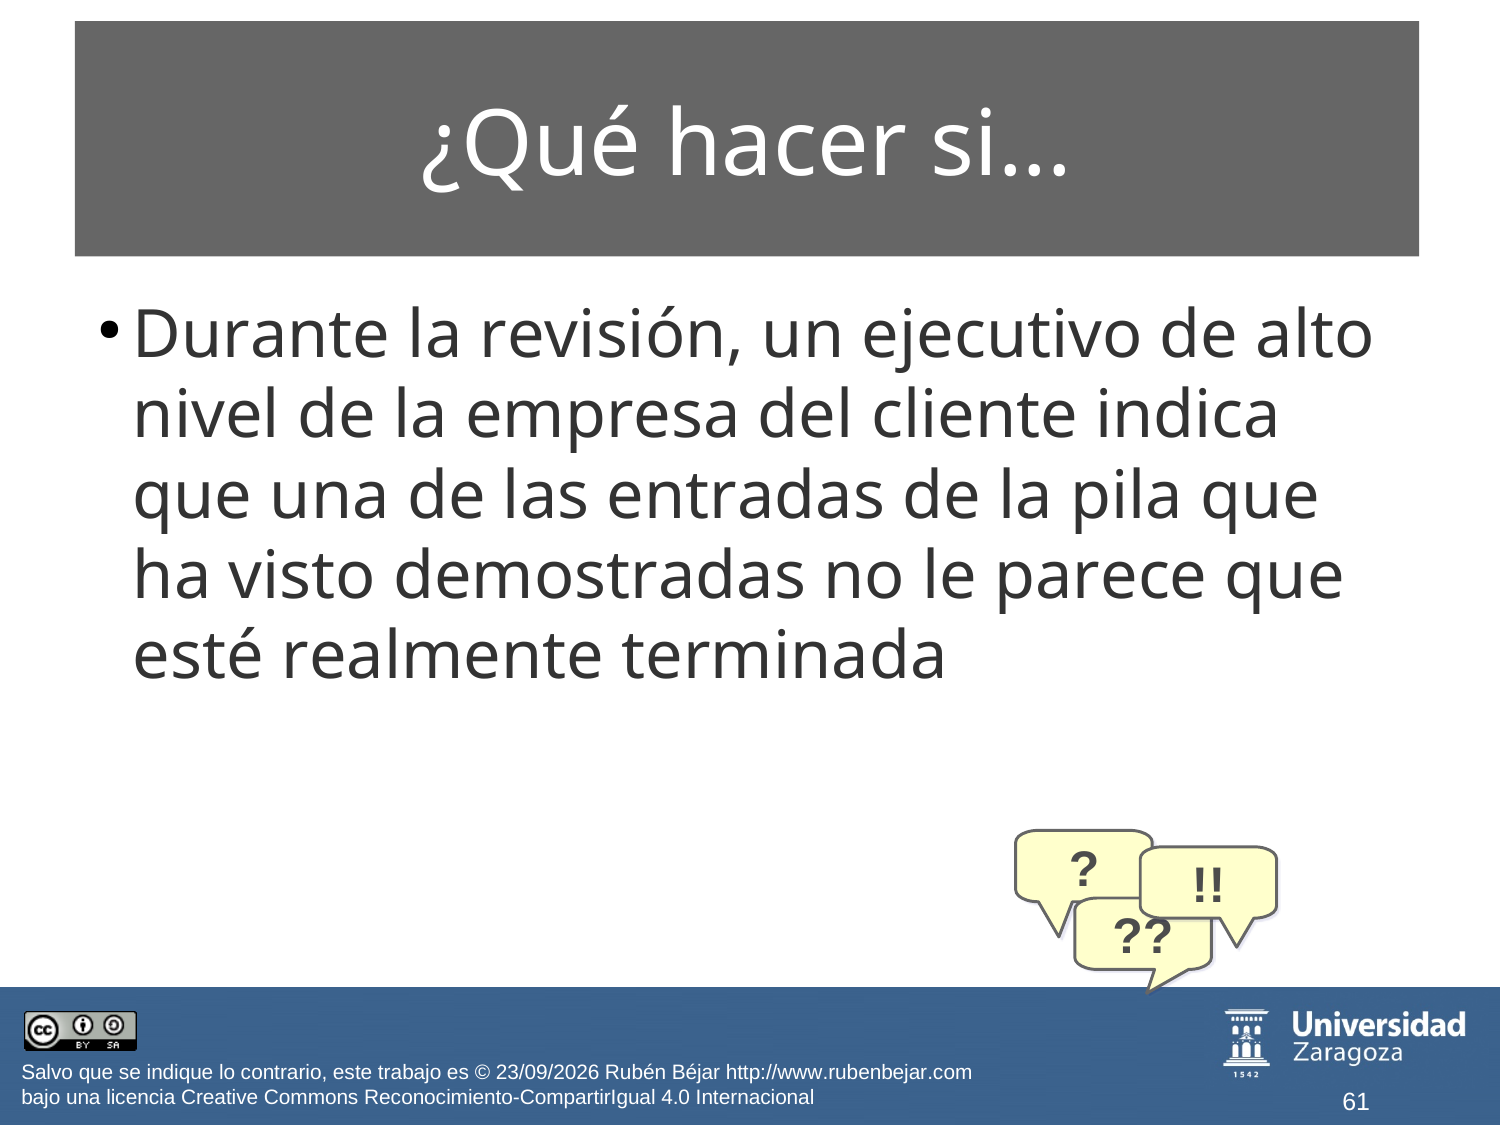

# ¿Qué hacer si...
Durante la revisión, un ejecutivo de alto nivel de la empresa del cliente indica que una de las entradas de la pila que ha visto demostradas no le parece que esté realmente terminada
?
!!
??